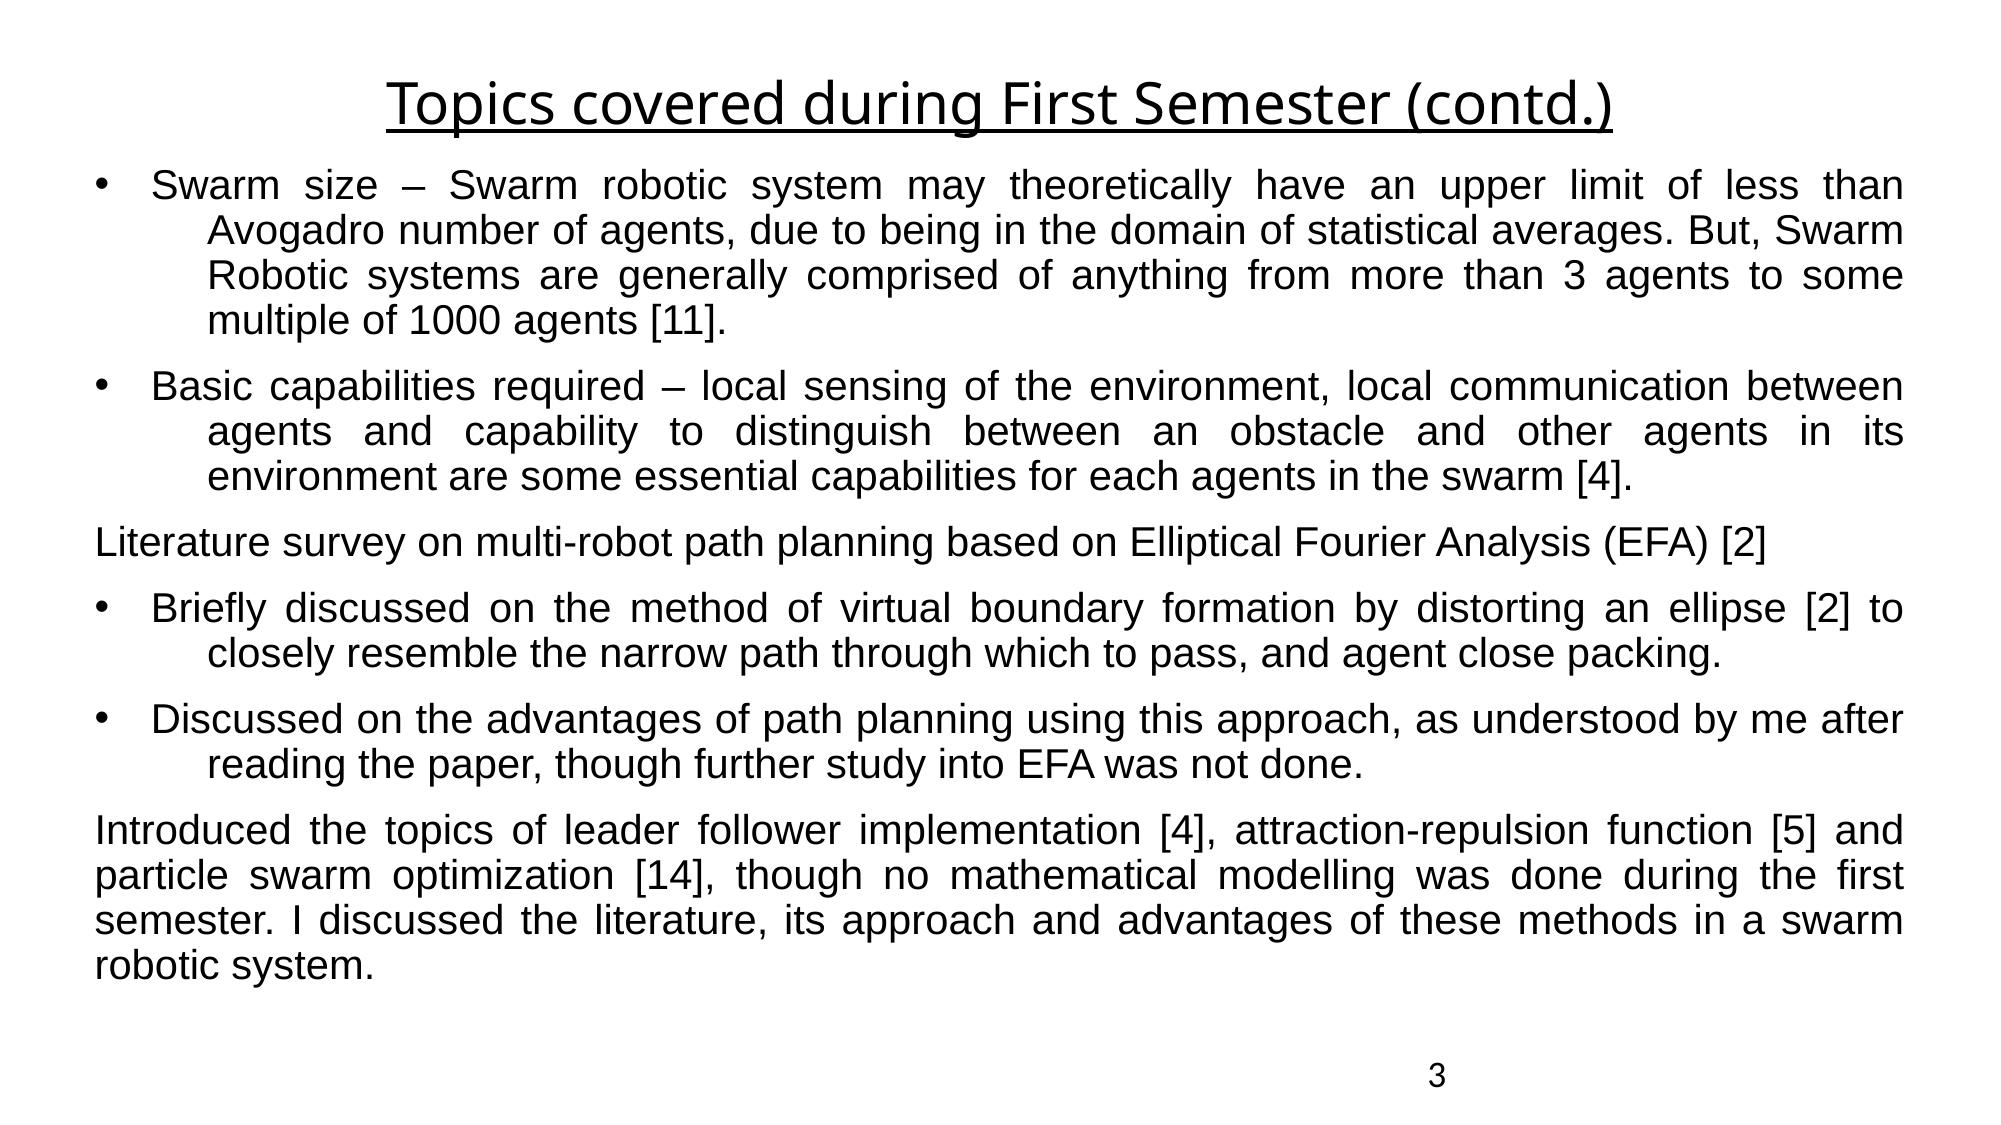

# Topics covered during First Semester (contd.)
Swarm size – Swarm robotic system may theoretically have an upper limit of less than Avogadro number of agents, due to being in the domain of statistical averages. But, Swarm Robotic systems are generally comprised of anything from more than 3 agents to some multiple of 1000 agents [11].
Basic capabilities required – local sensing of the environment, local communication between agents and capability to distinguish between an obstacle and other agents in its environment are some essential capabilities for each agents in the swarm [4].
Literature survey on multi-robot path planning based on Elliptical Fourier Analysis (EFA) [2]
Briefly discussed on the method of virtual boundary formation by distorting an ellipse [2] to closely resemble the narrow path through which to pass, and agent close packing.
Discussed on the advantages of path planning using this approach, as understood by me after reading the paper, though further study into EFA was not done.
Introduced the topics of leader follower implementation [4], attraction-repulsion function [5] and particle swarm optimization [14], though no mathematical modelling was done during the first semester. I discussed the literature, its approach and advantages of these methods in a swarm robotic system.